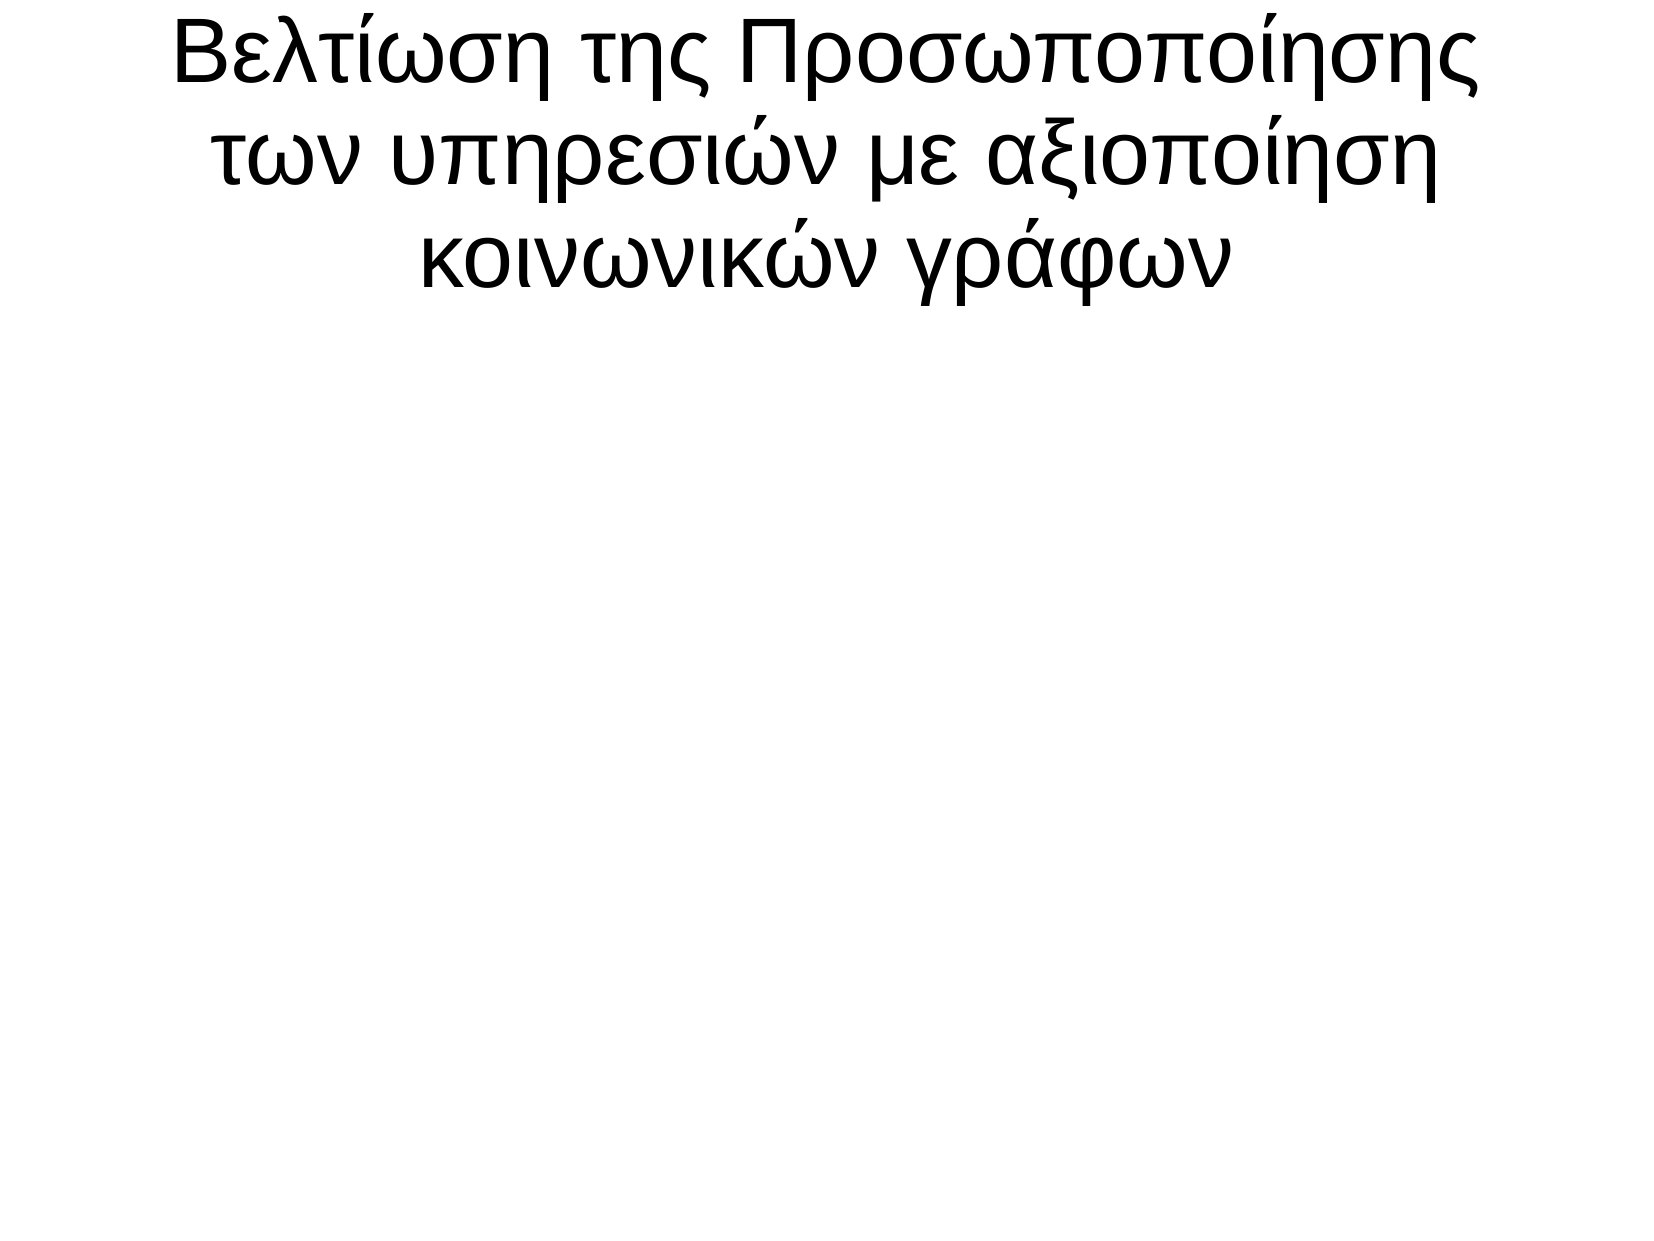

# Βελτίωση της Προσωποποίησης των υπηρεσιών με αξιοποίηση κοινωνικών γράφων